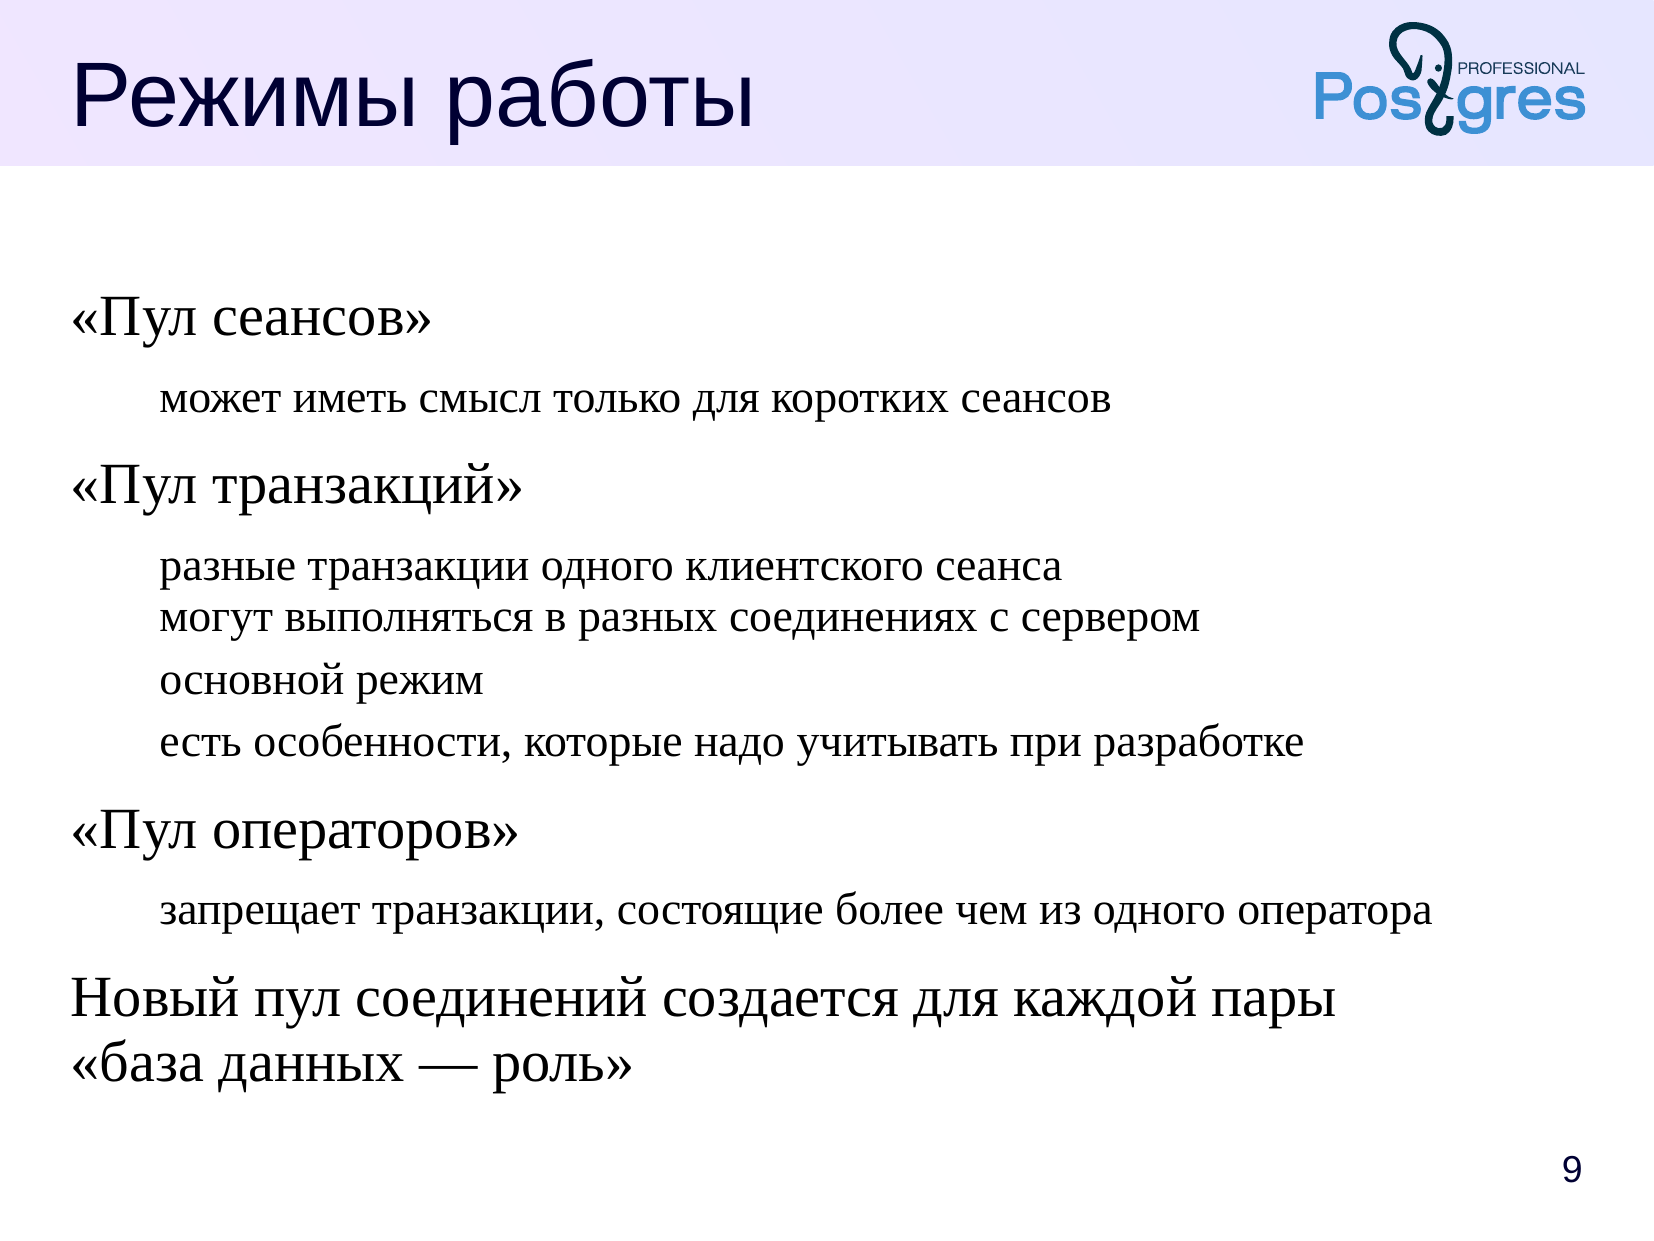

# Режимы работы
«Пул сеансов»
может иметь смысл только для коротких сеансов
«Пул транзакций»
разные транзакции одного клиентского сеанса
могут выполняться в разных соединениях с сервером
основной режим
есть особенности, которые надо учитывать при разработке
«Пул операторов»
запрещает транзакции, состоящие более чем из одного оператора
Новый пул соединений создается для каждой пары
«база данных — роль»